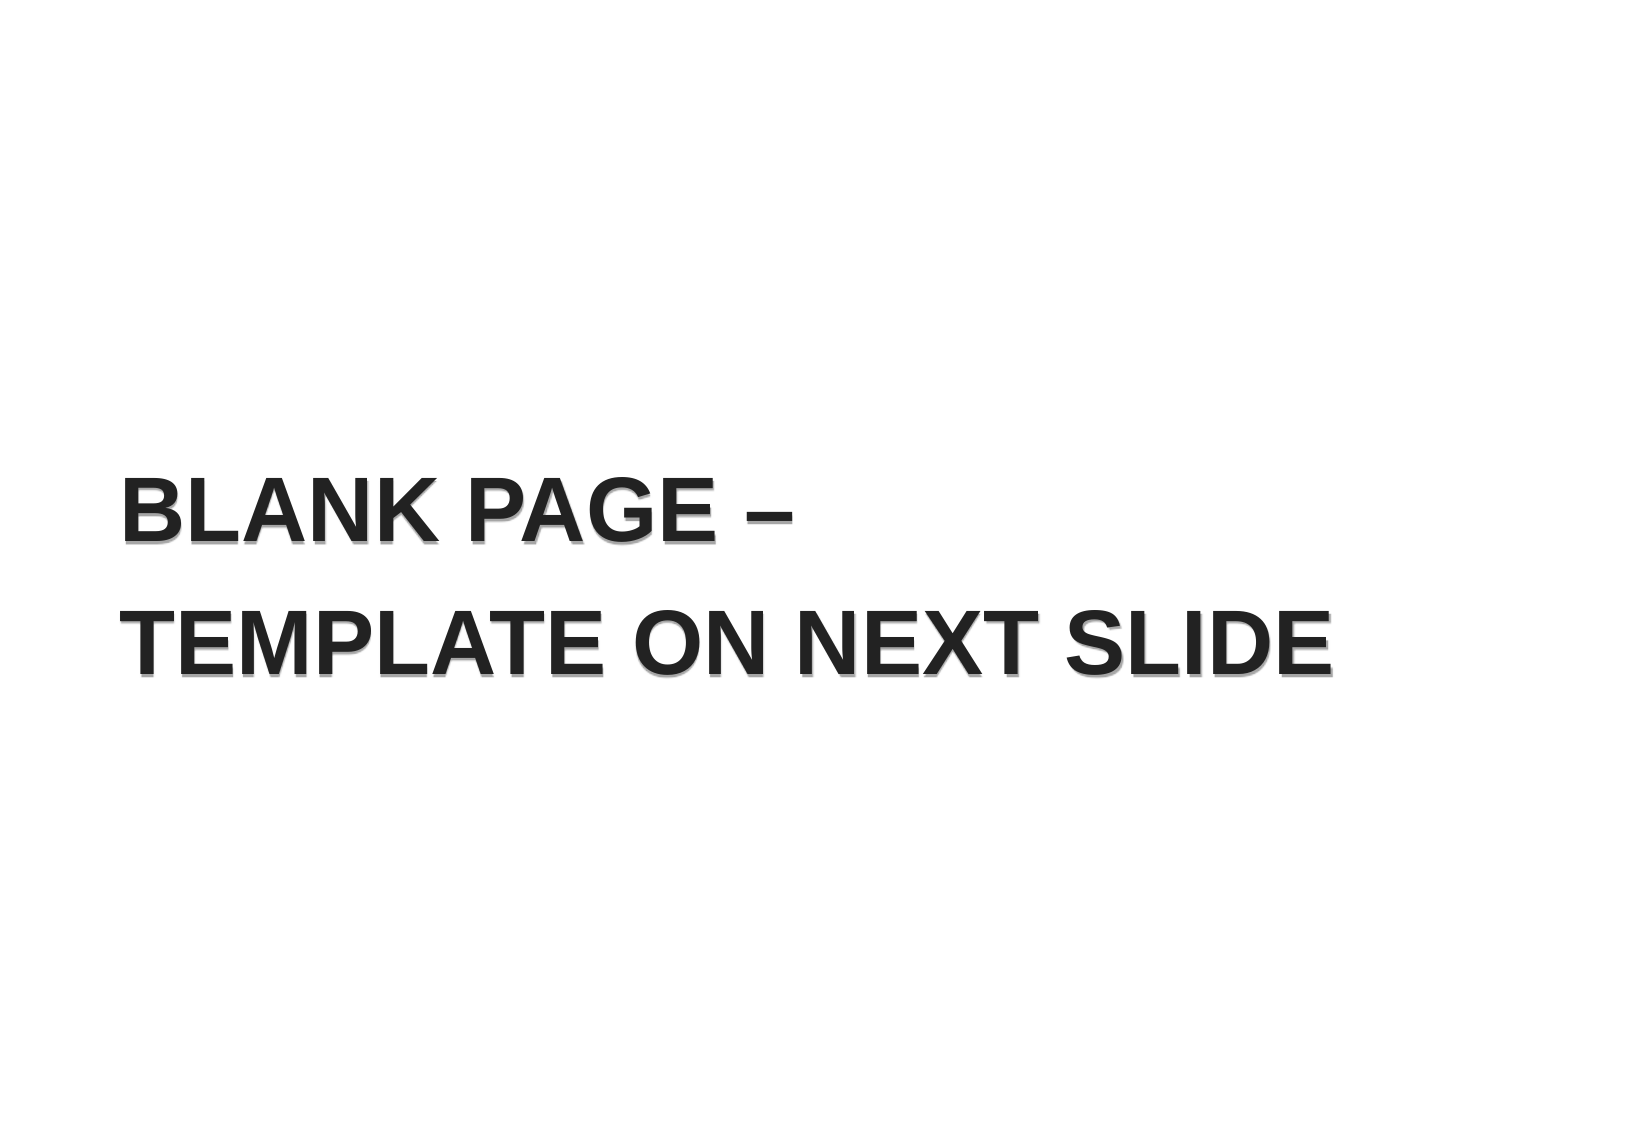

#
BLANK PAGE –
TEMPLATE ON NEXT SLIDE